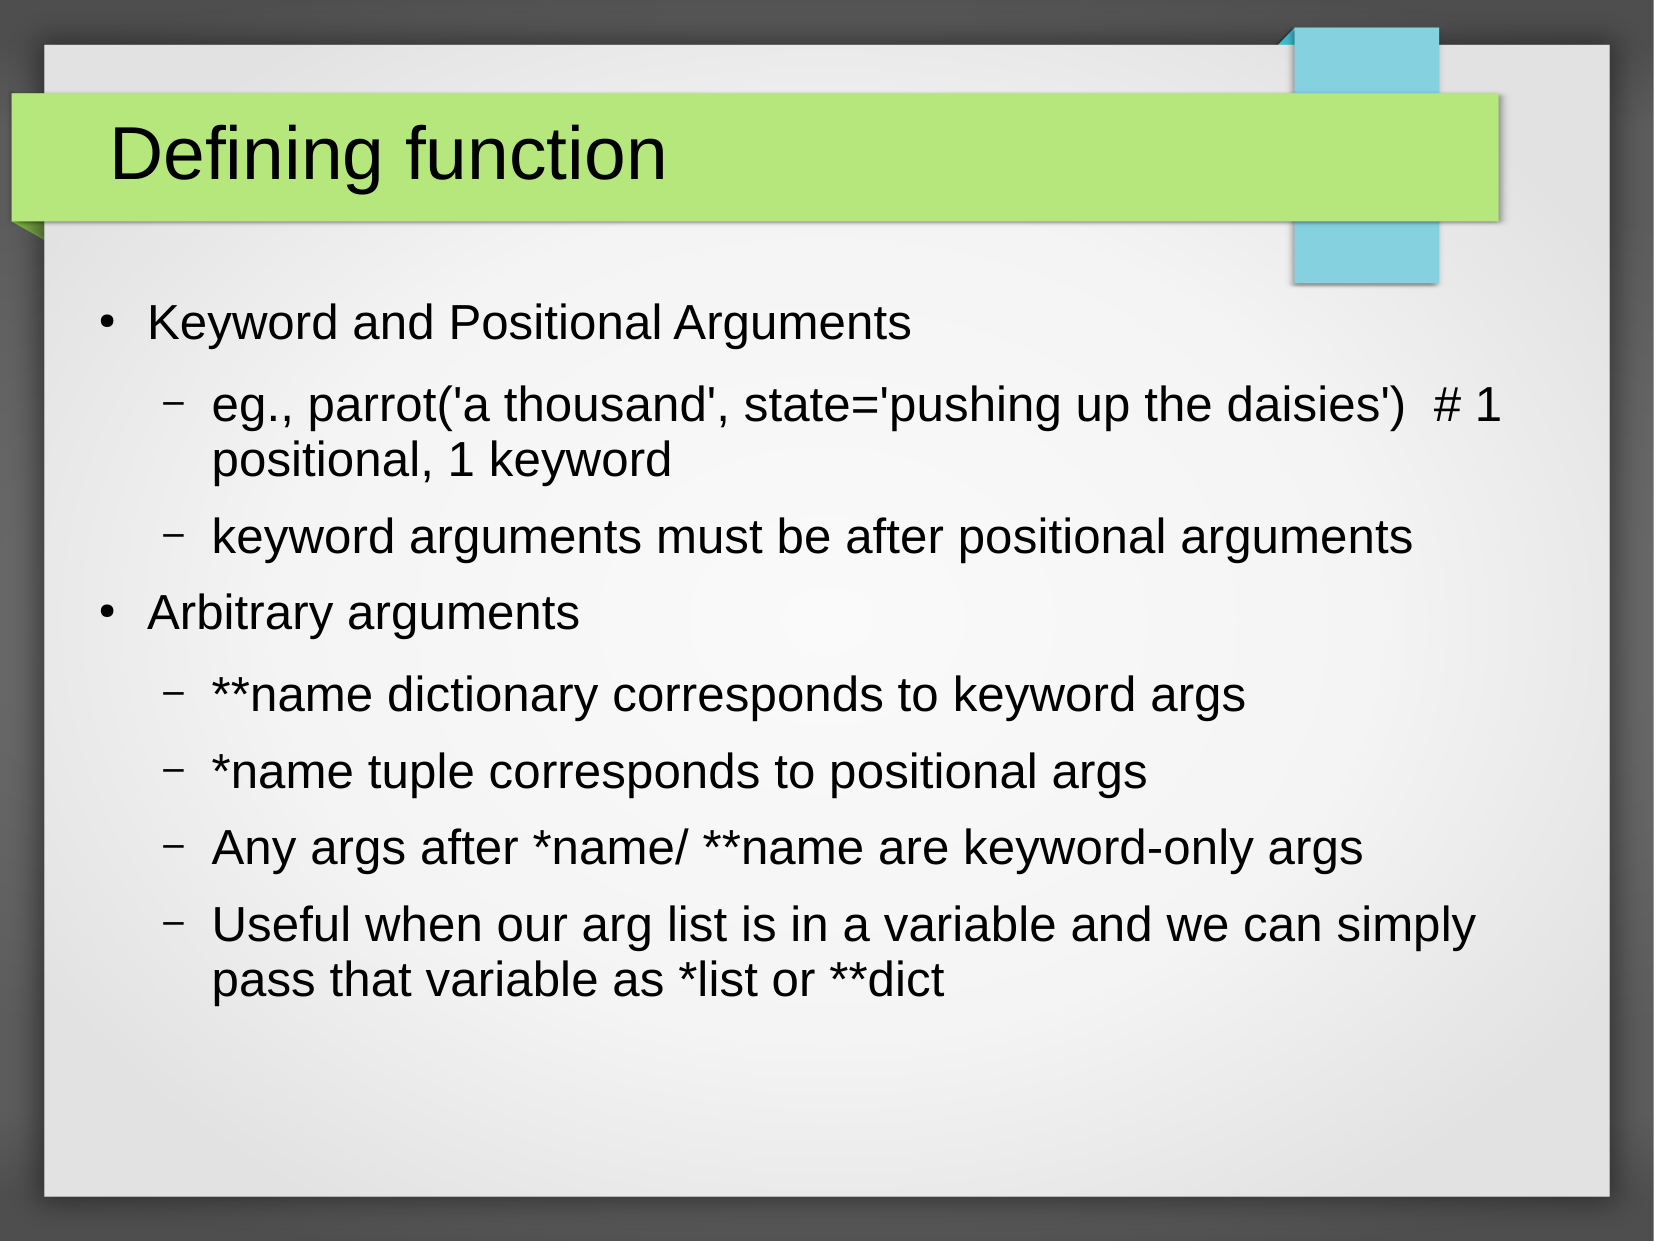

# Defining function
Keyword and Positional Arguments
eg., parrot('a thousand', state='pushing up the daisies') # 1 positional, 1 keyword
keyword arguments must be after positional arguments
Arbitrary arguments
**name dictionary corresponds to keyword args
*name tuple corresponds to positional args
Any args after *name/ **name are keyword-only args
Useful when our arg list is in a variable and we can simply pass that variable as *list or **dict